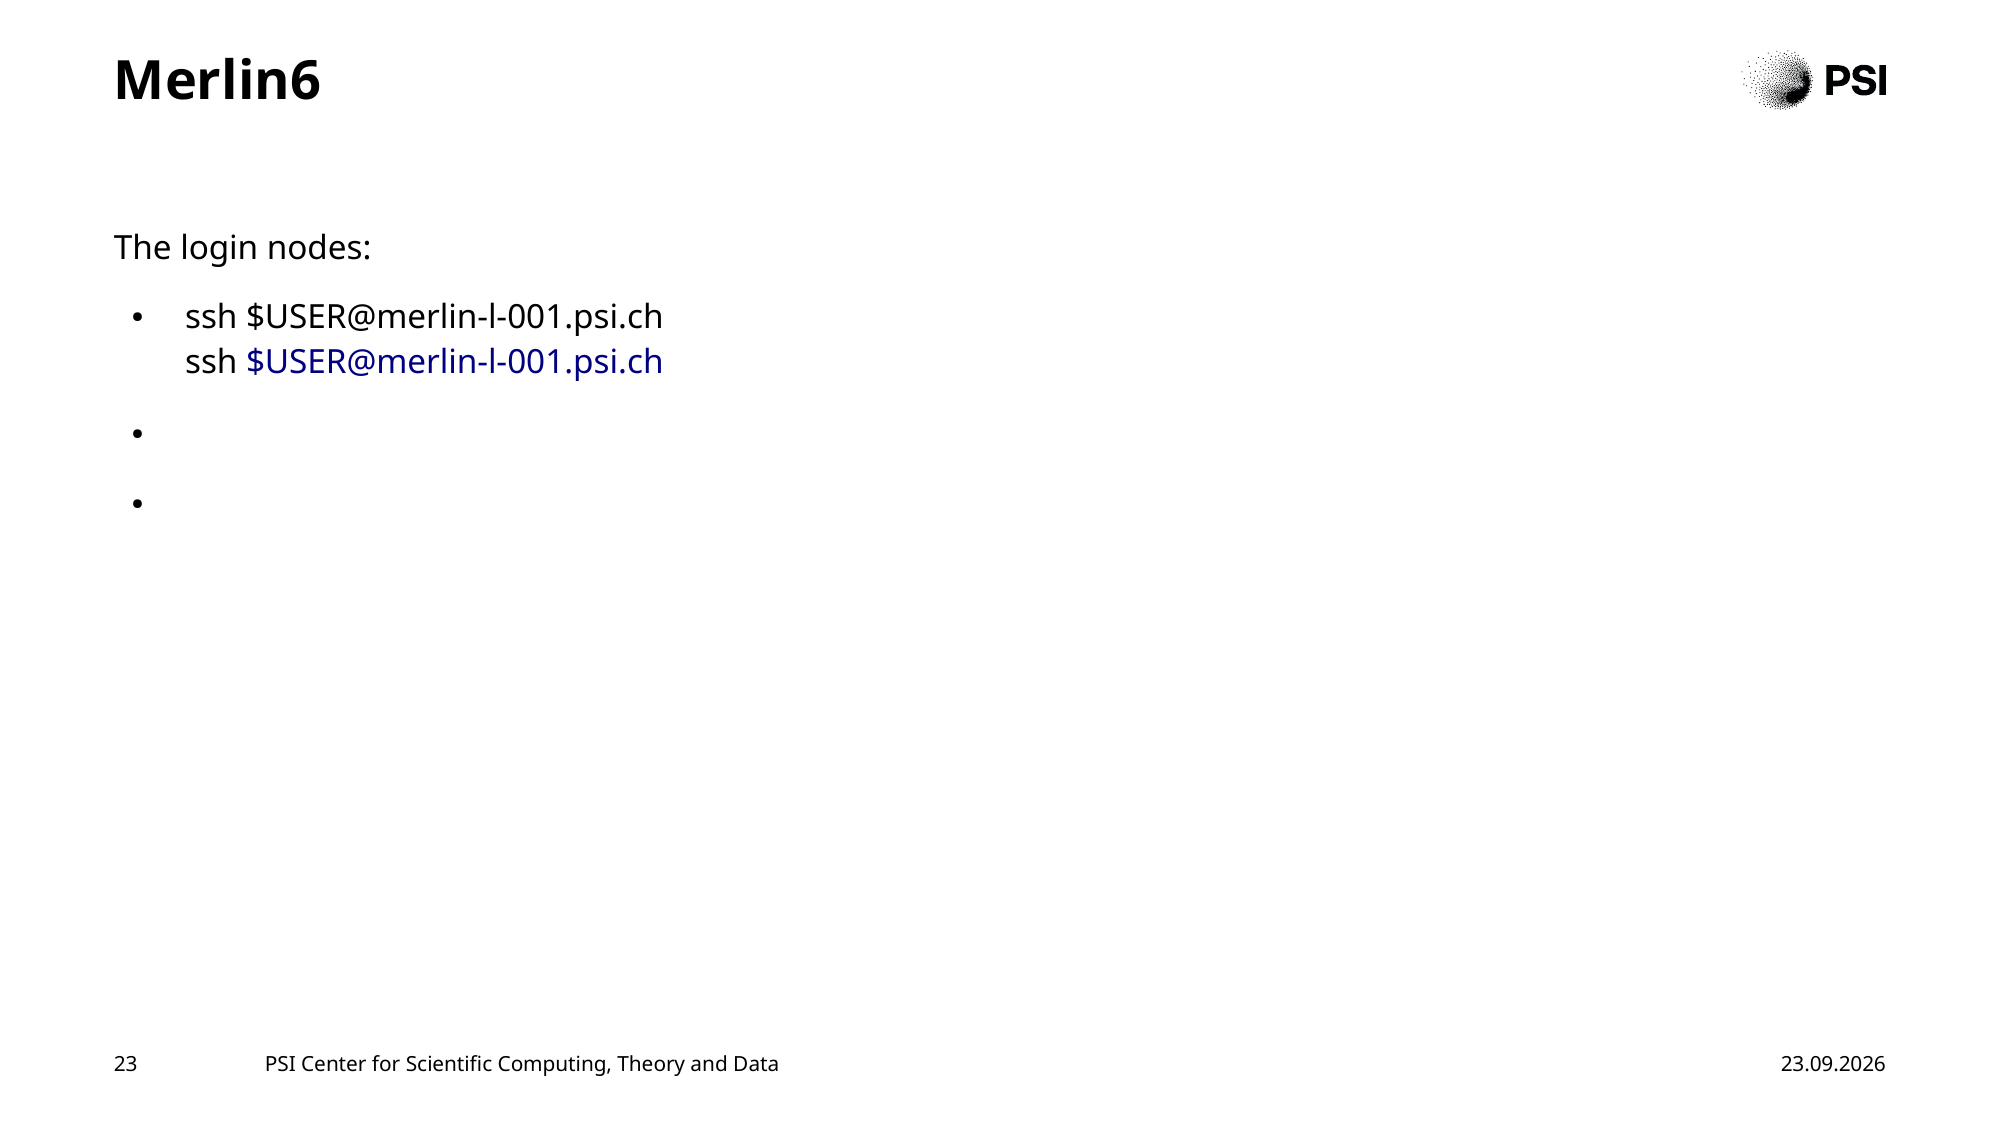

Merlin6
# The login nodes:
ssh $USER@merlin-l-001.psi.ch
ssh $USER@merlin-l-001.psi.ch
23
PSI Center for Scientific Computing, Theory and Data